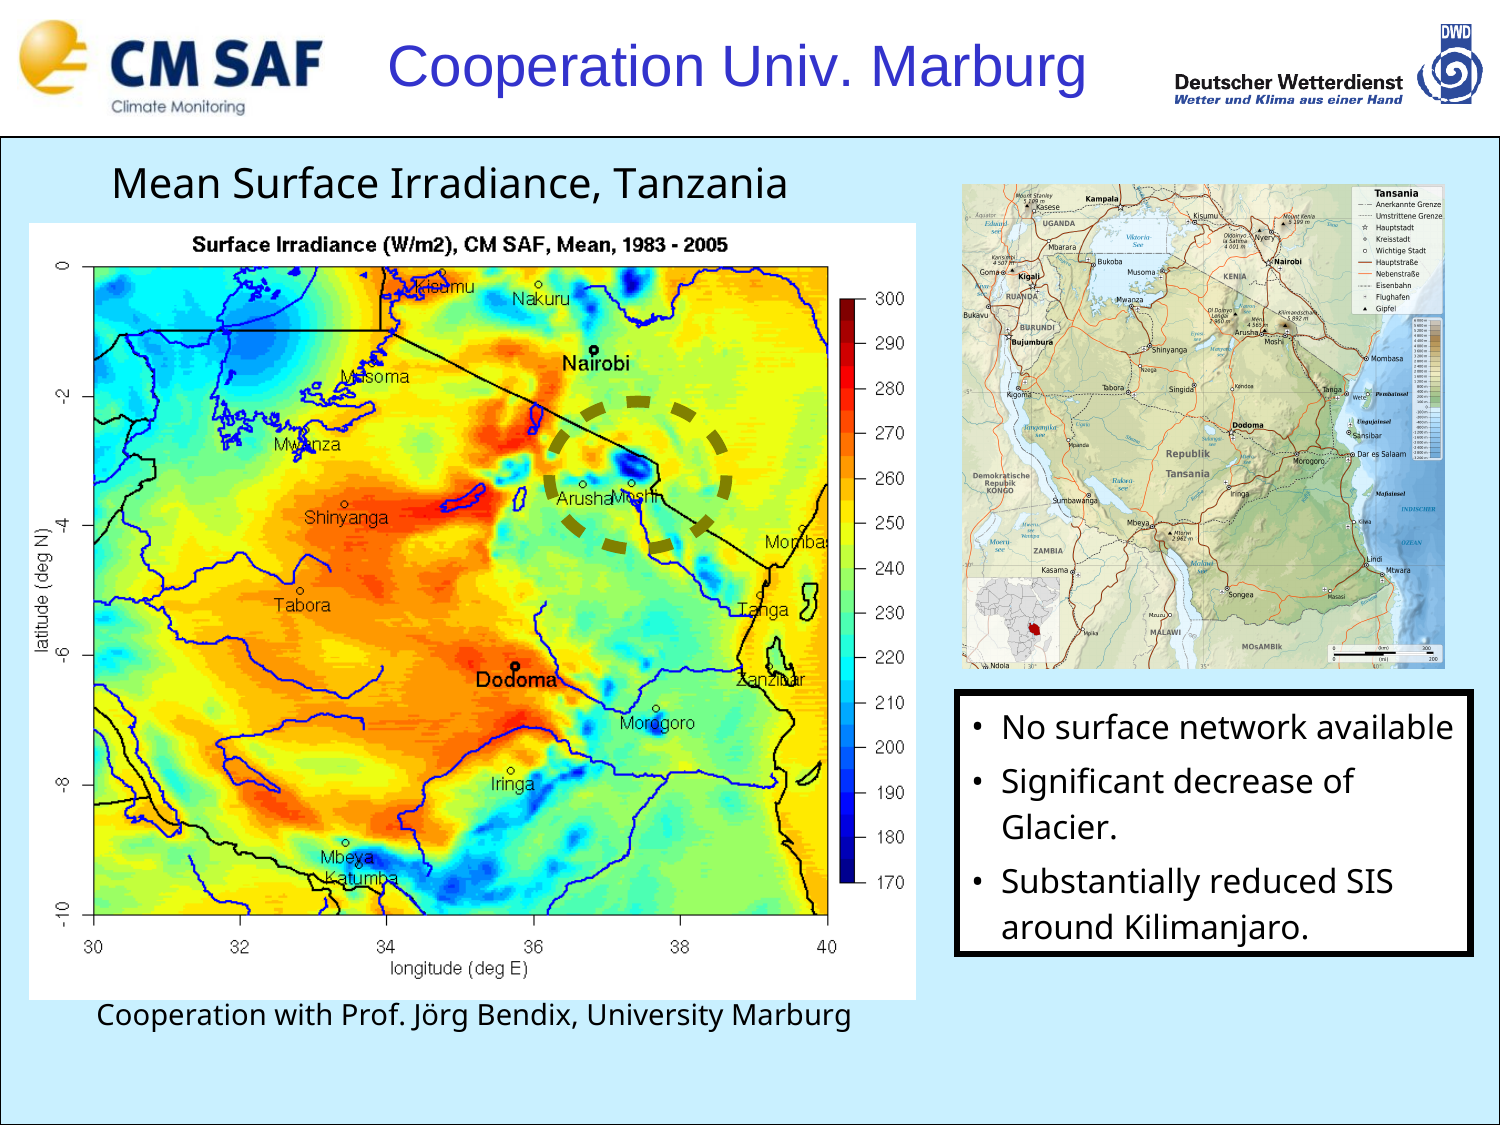

Cooperation Univ. Marburg
Mean Surface Irradiance, Tanzania
No surface network available
Significant decrease of Glacier.
Substantially reduced SIS around Kilimanjaro.
Cooperation with Prof. Jörg Bendix, University Marburg